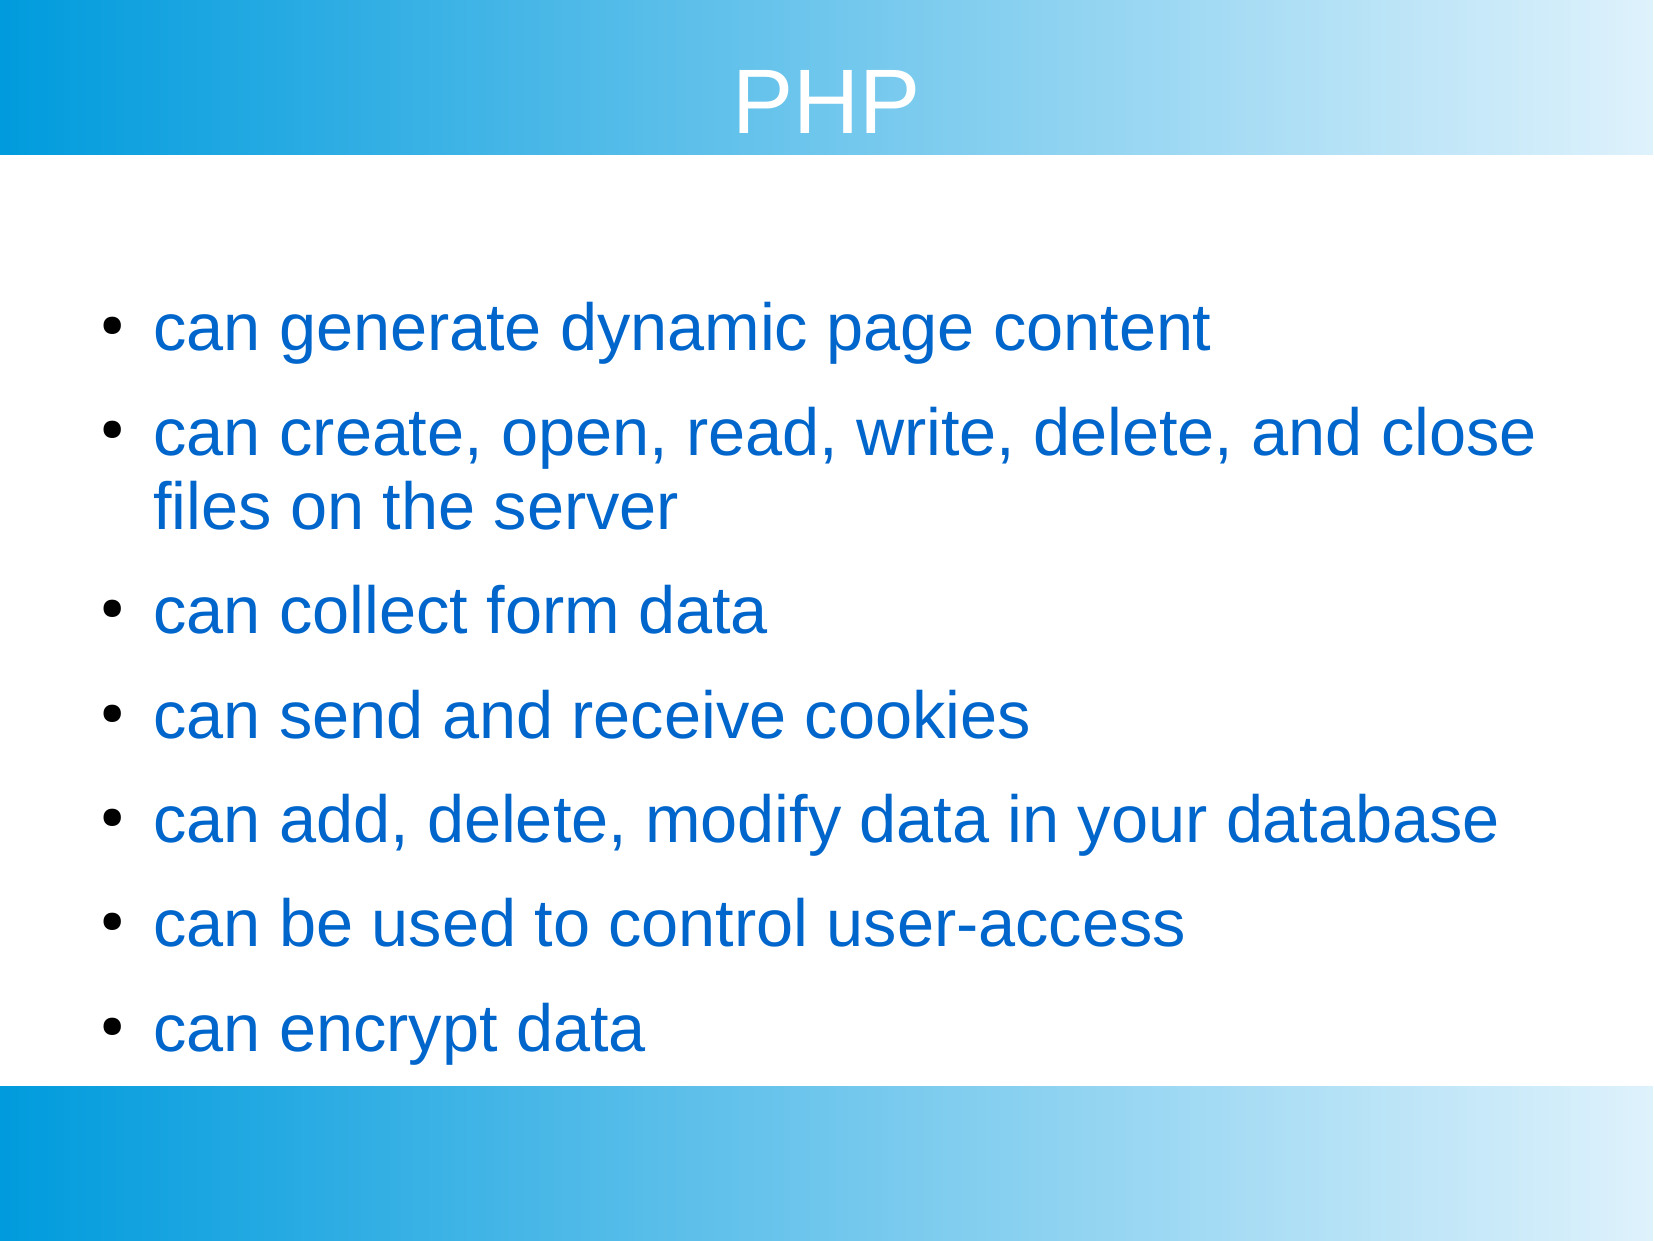

# PHP
can generate dynamic page content
can create, open, read, write, delete, and close files on the server
can collect form data
can send and receive cookies
can add, delete, modify data in your database
can be used to control user-access
can encrypt data